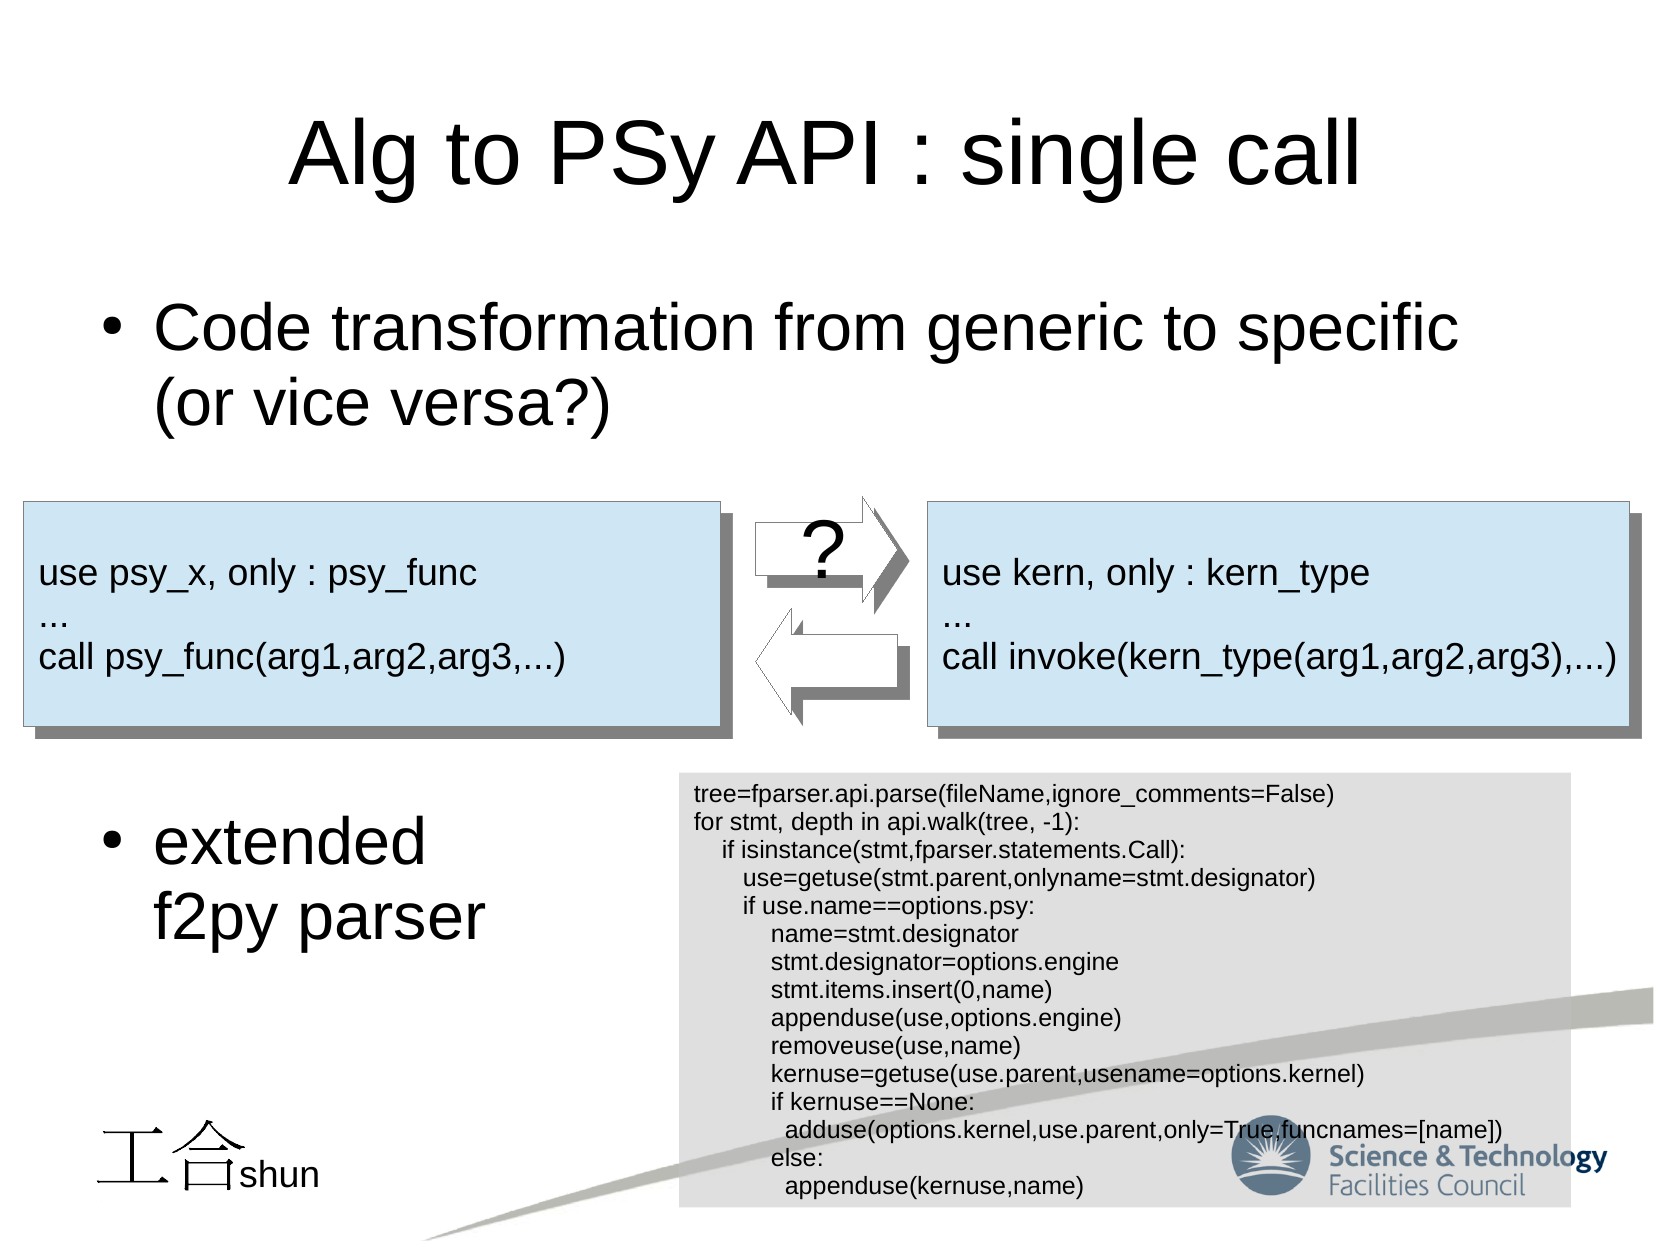

# Alg to PSy API : single call
Code transformation from generic to specific (or vice versa?)
?
use psy_x, only : psy_func
...
call psy_func(arg1,arg2,arg3,...)
use kern, only : kern_type
...
call invoke(kern_type(arg1,arg2,arg3),...)
tree=fparser.api.parse(fileName,ignore_comments=False)
for stmt, depth in api.walk(tree, -1):
 if isinstance(stmt,fparser.statements.Call):
 use=getuse(stmt.parent,onlyname=stmt.designator)
 if use.name==options.psy:
 name=stmt.designator
 stmt.designator=options.engine
 stmt.items.insert(0,name)
 appenduse(use,options.engine)
 removeuse(use,name)
 kernuse=getuse(use.parent,usename=options.kernel)
 if kernuse==None:
 adduse(options.kernel,use.parent,only=True,funcnames=[name])
 else:
 appenduse(kernuse,name)
extended f2py parser